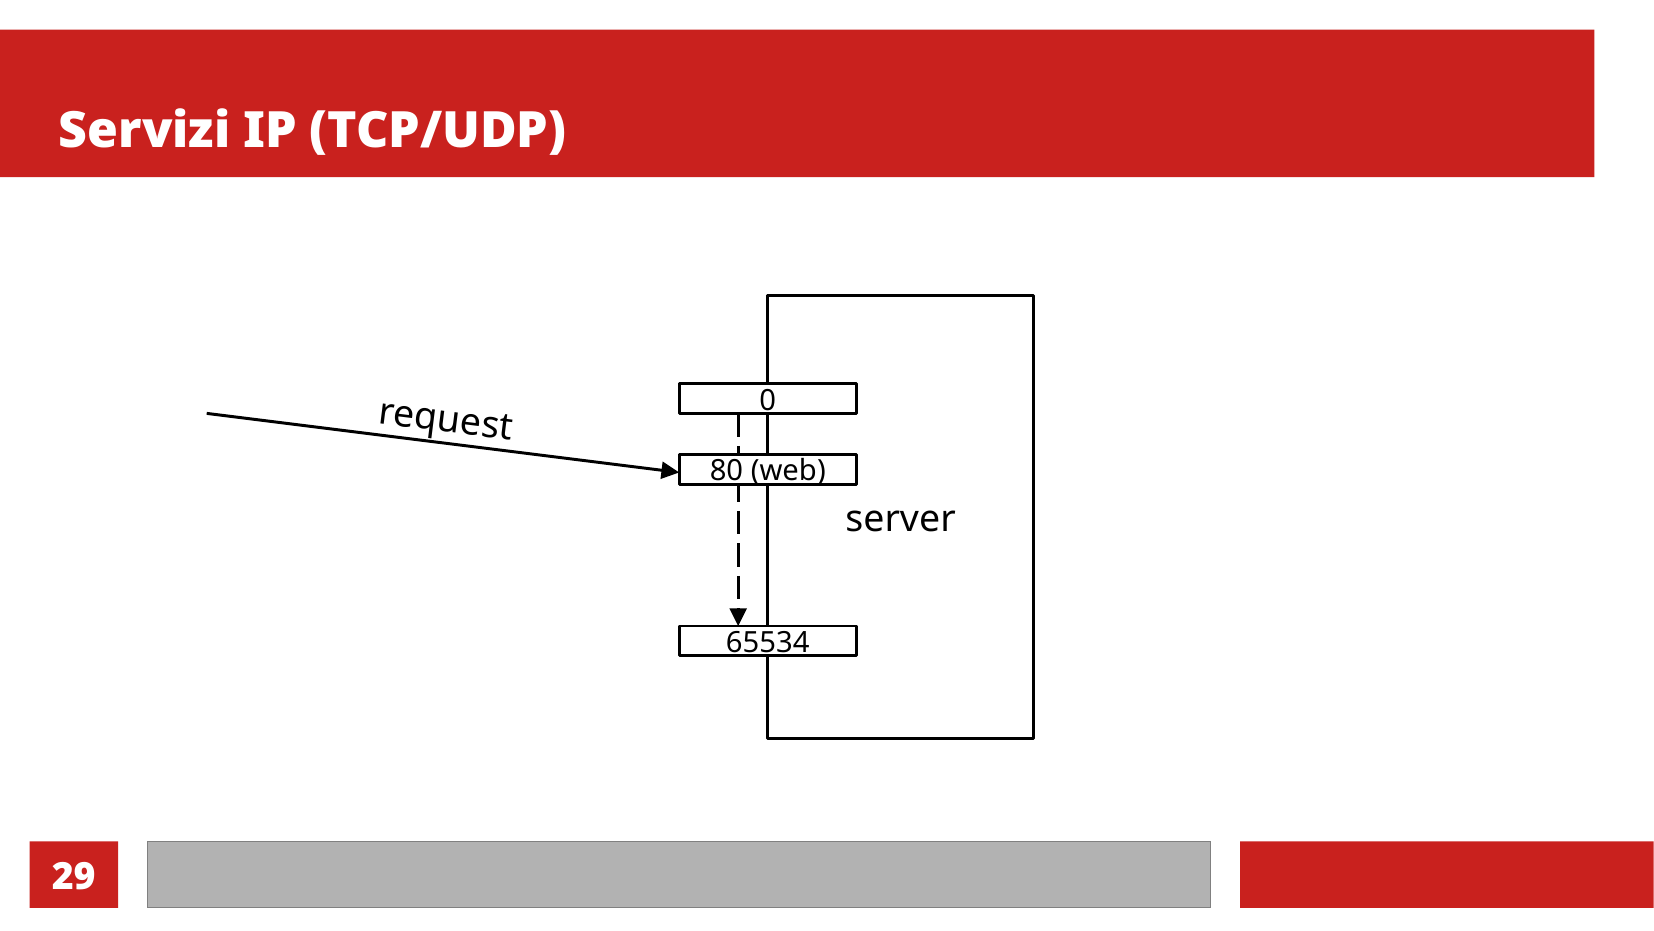

# Servizi IP (TCP/UDP)
server
0
request
80 (web)
65534
29